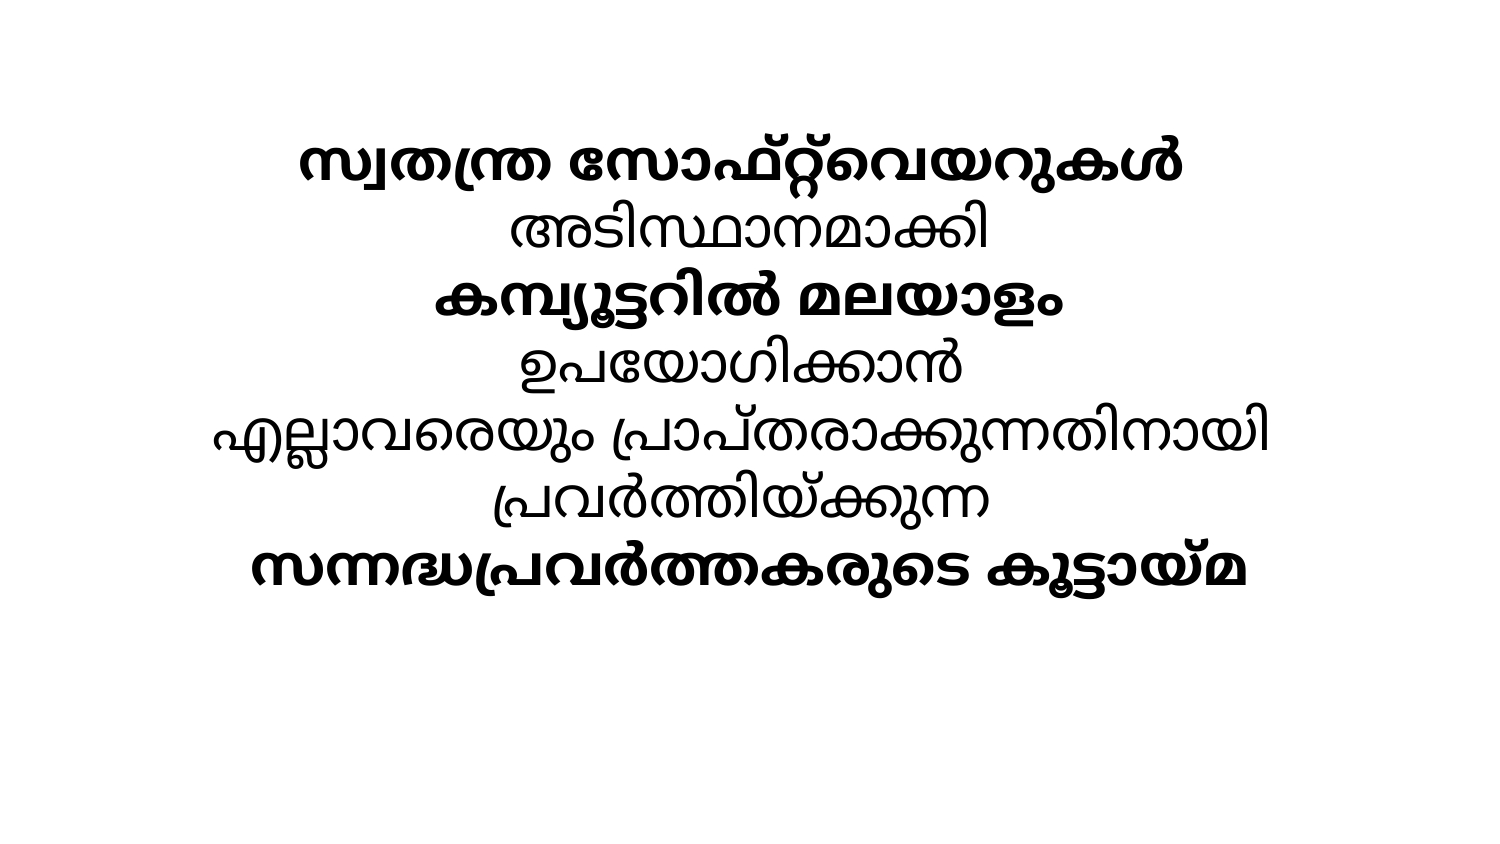

സ്വതന്ത്ര സോഫ്റ്റ്‌വെയറുകള്‍
അടിസ്ഥാനമാക്കി
 കമ്പ്യൂട്ടറില്‍ മലയാളം
ഉപയോഗിക്കാന്‍
എല്ലാവരെയും പ്രാപ്തരാക്കുന്നതിനായി
പ്രവര്‍ത്തിയ്ക്കുന്ന
സന്നദ്ധപ്രവര്‍ത്തകരുടെ കൂട്ടായ്മ